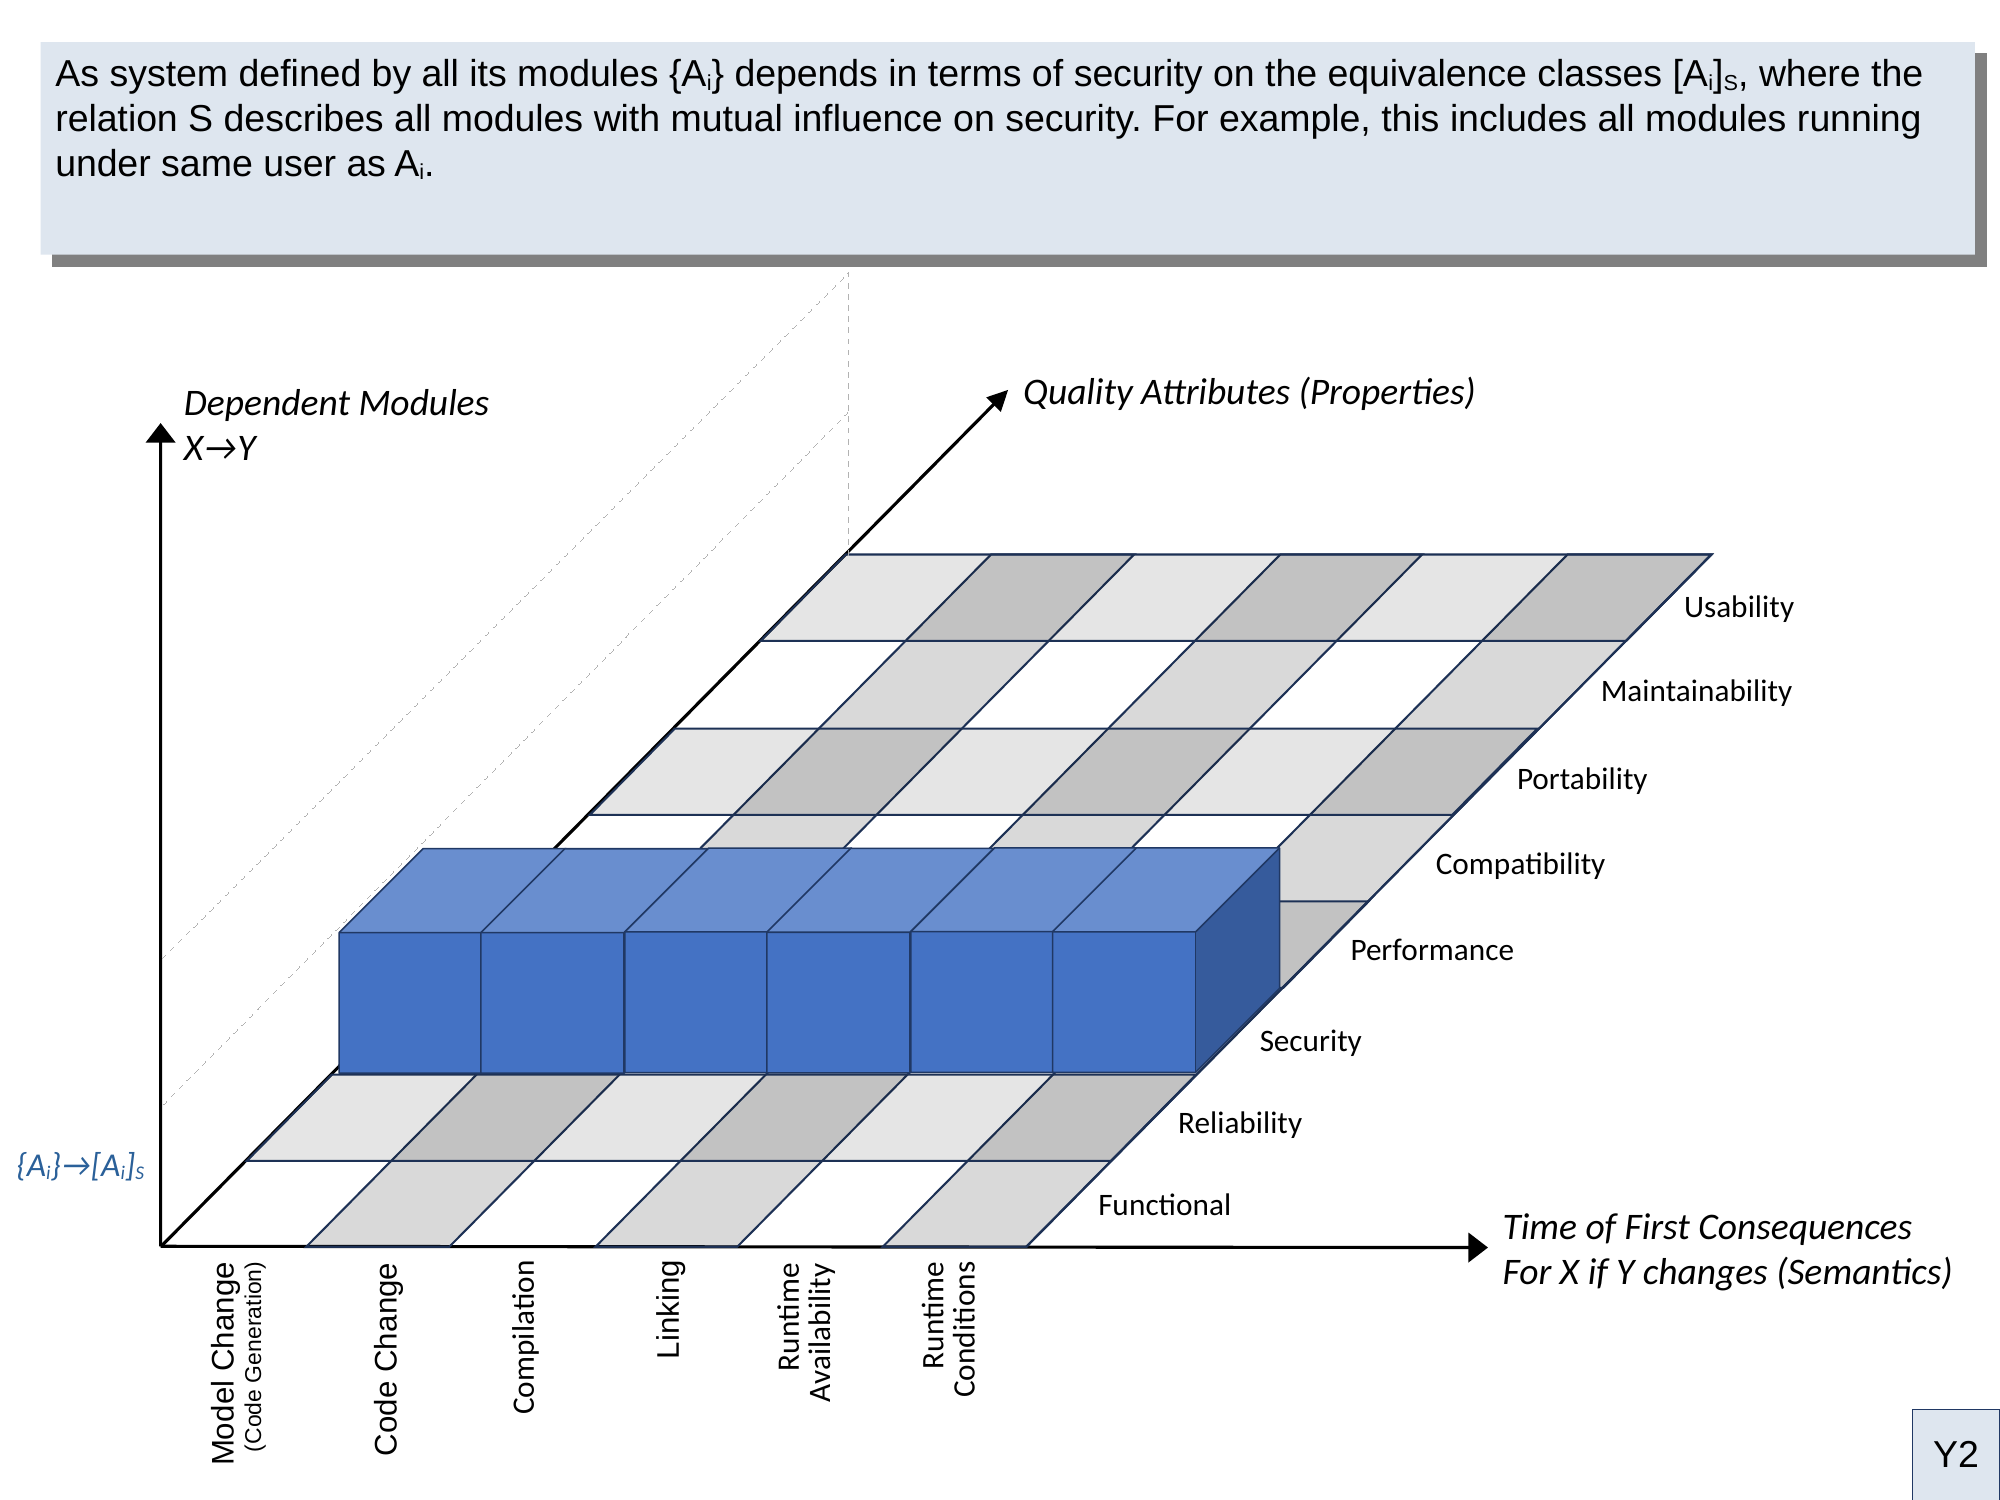

As system defined by all its modules {Ai} depends in terms of security on the equivalence classes [Ai]S, where the relation S describes all modules with mutual influence on security. For example, this includes all modules running under same user as Ai.
 Dependent Modules
 X→Y
Quality Attributes (Properties)
Usability
{Ai}→[Ai]S
Maintainability
Portability
Compatibility
 Performance
Security
Reliability
Functional
Time of First Consequences
For X if Y changes (Semantics)
Runtime
Availability
Runtime
Conditions
Model Change
(Code Generation)
Linking
Code Change
Compilation
Y2